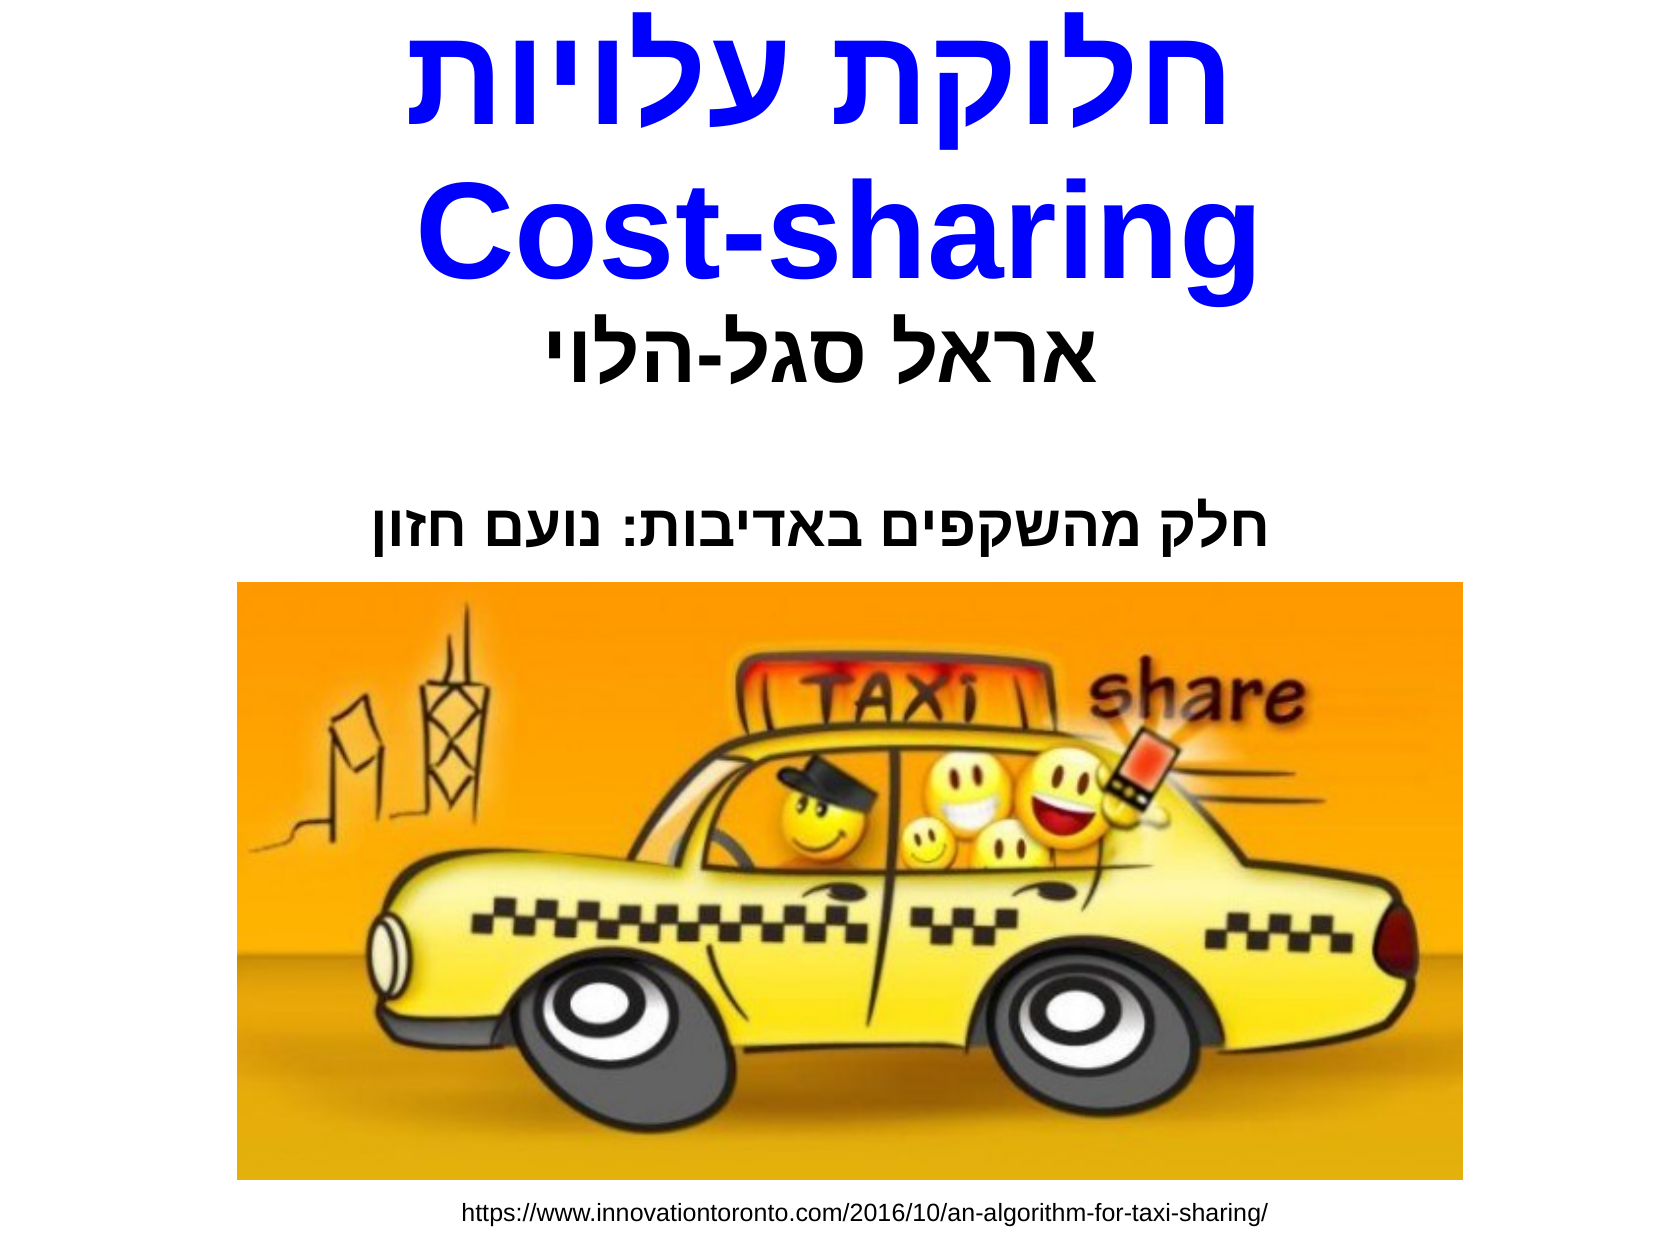

# חלוקת עלויות Cost-sharing אראל סגל-הלוי חלק מהשקפים באדיבות: נועם חזון
https://www.innovationtoronto.com/2016/10/an-algorithm-for-taxi-sharing/